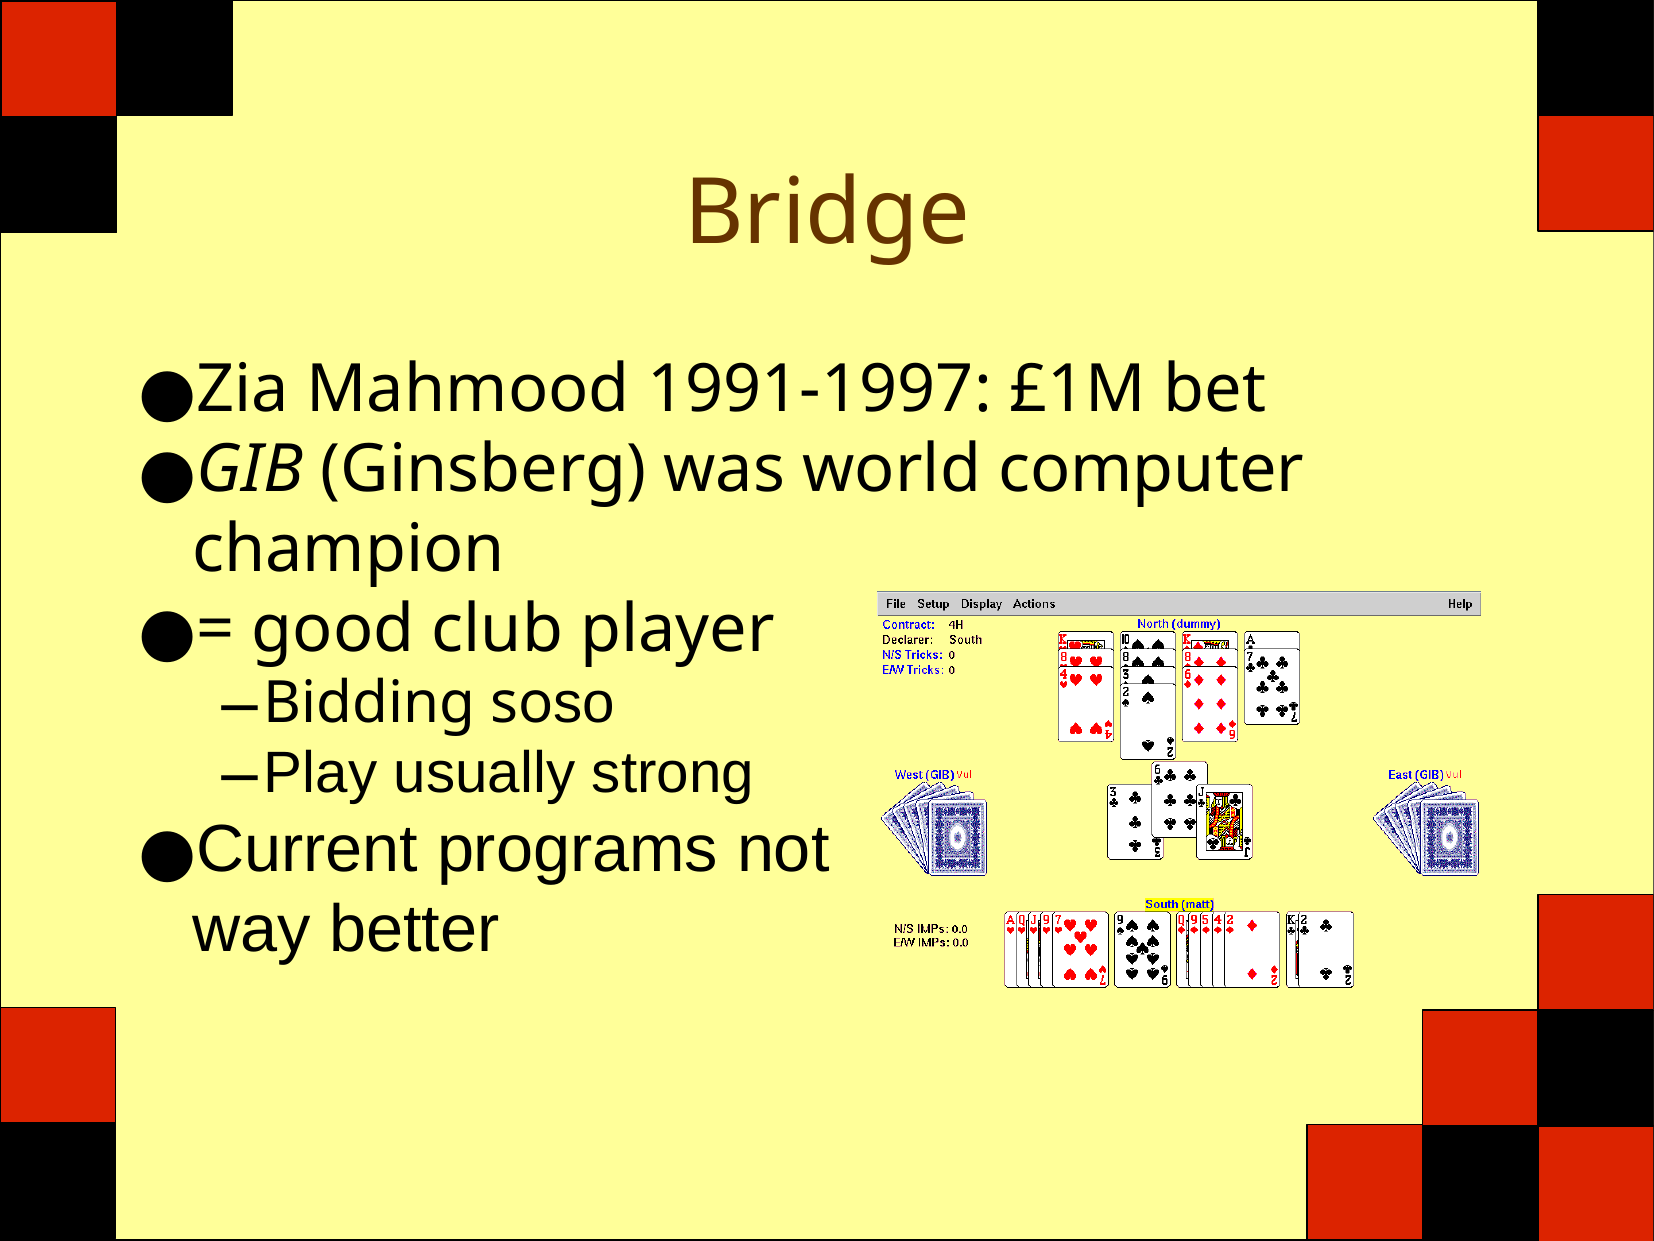

Bridge
Zia Mahmood 1991-1997: £1M bet
GIB (Ginsberg) was world computer champion
= good club player
Bidding so­so
Play usually strong
Current programs not
way better